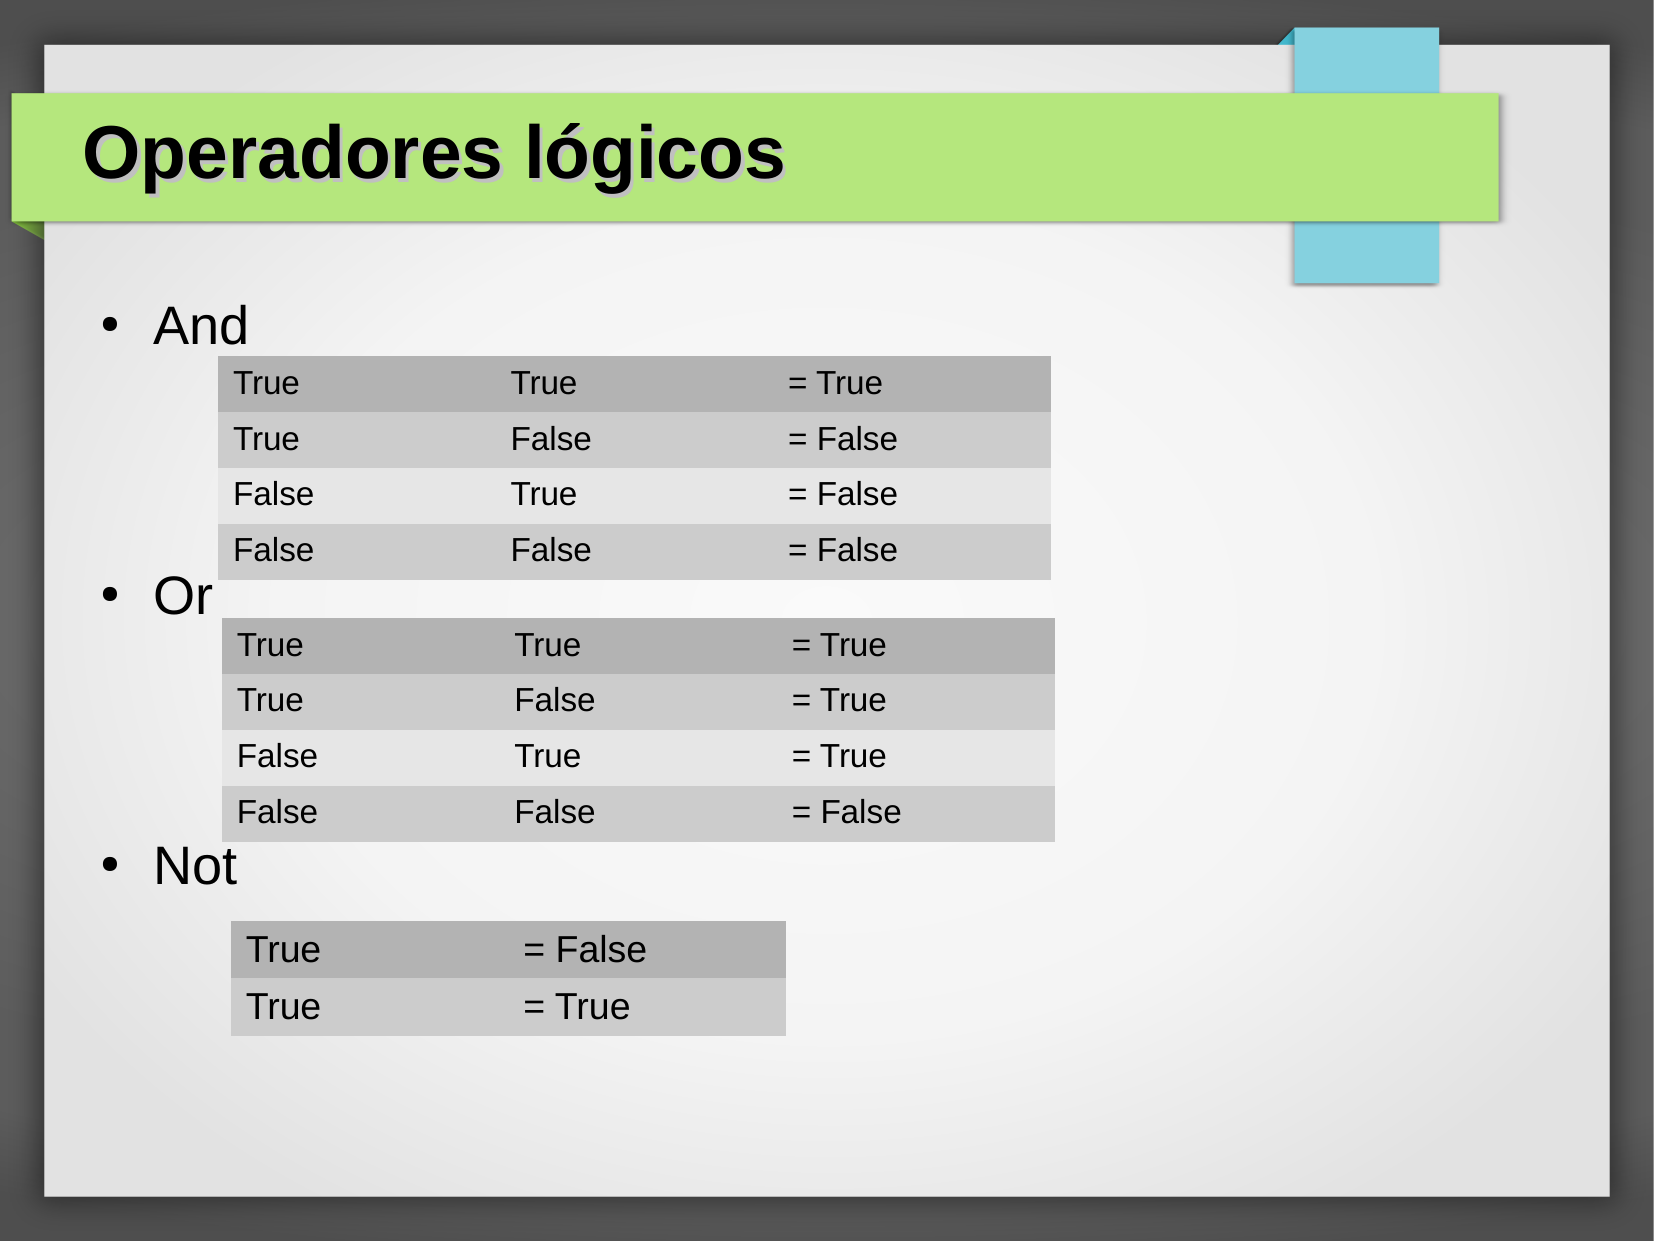

# Operadores lógicos
And
Or
Not
| True | True | = True |
| --- | --- | --- |
| True | False | = False |
| False | True | = False |
| False | False | = False |
| True | True | = True |
| --- | --- | --- |
| True | False | = True |
| False | True | = True |
| False | False | = False |
| True | = False |
| --- | --- |
| True | = True |